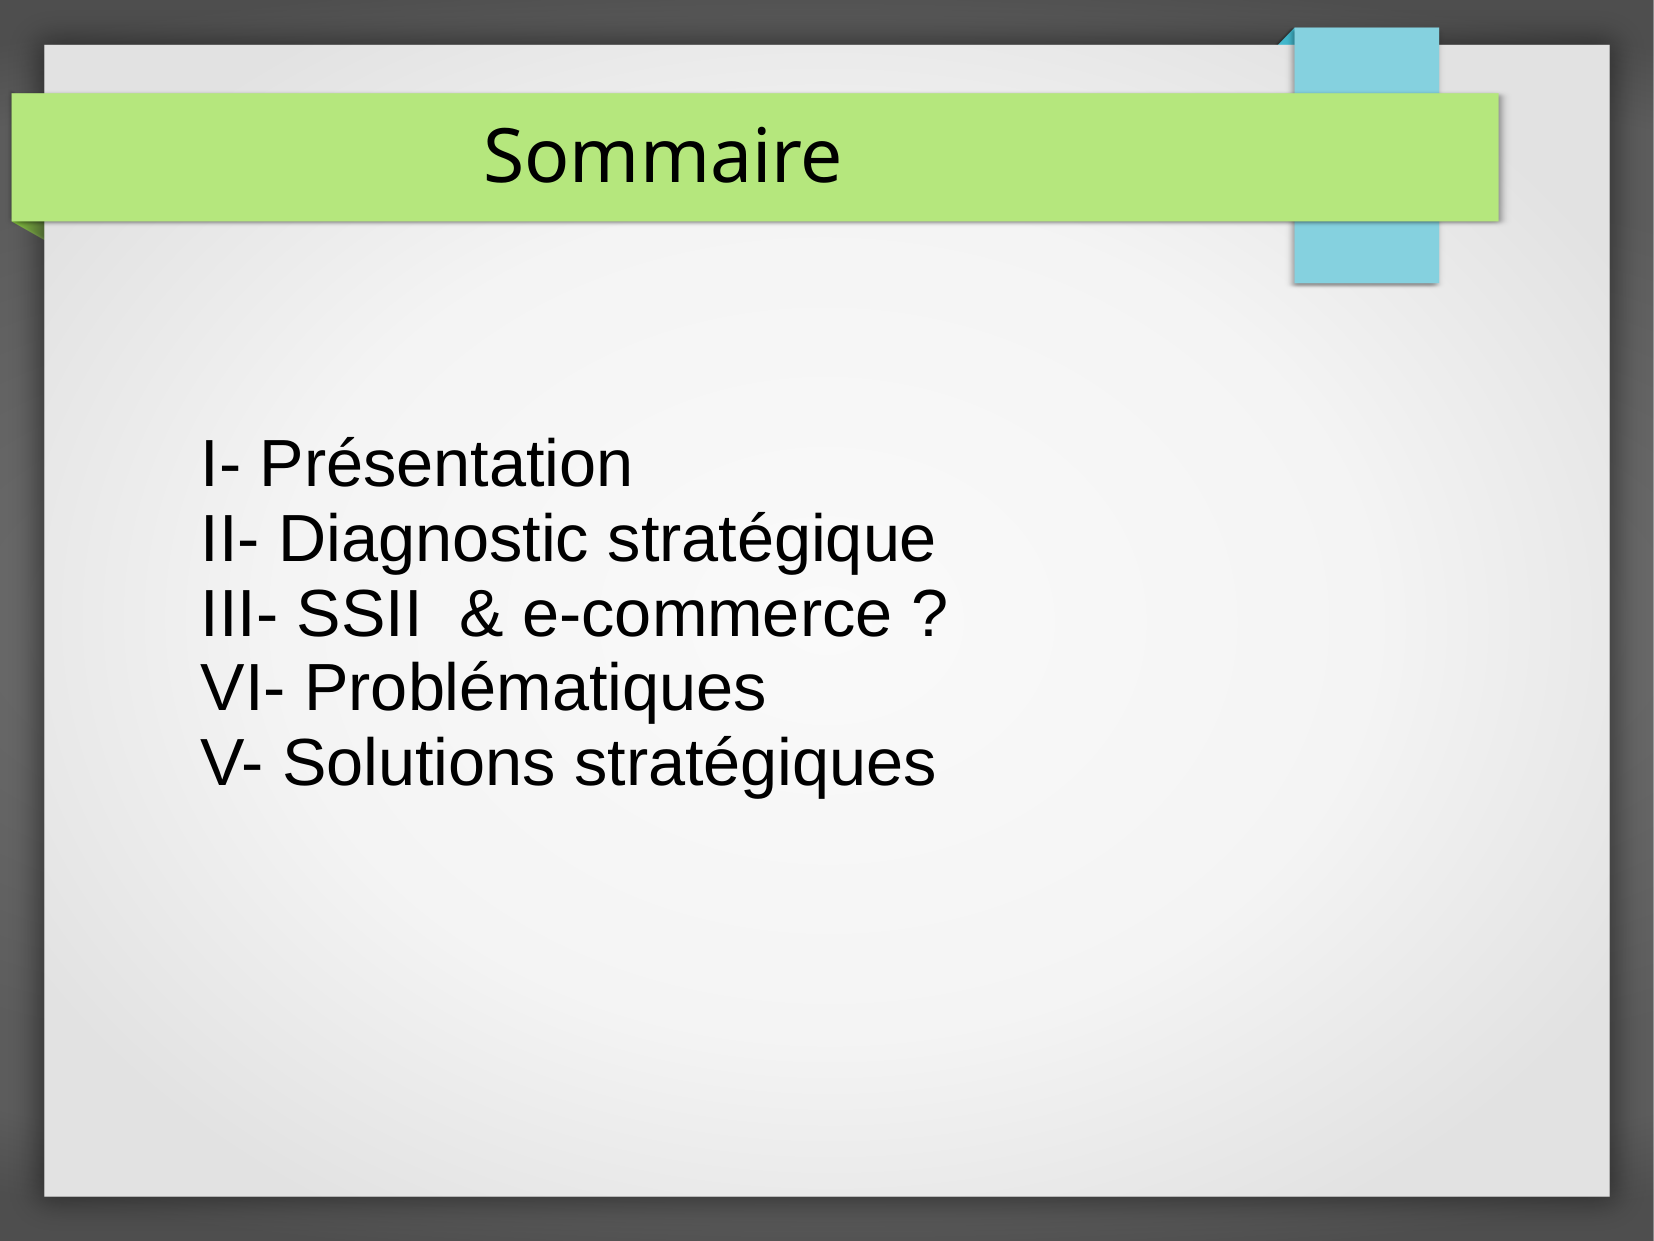

# Sommaire
I- Présentation
II- Diagnostic stratégique
III- SSII  & e-commerce ?
VI- Problématiques
V- Solutions stratégiques